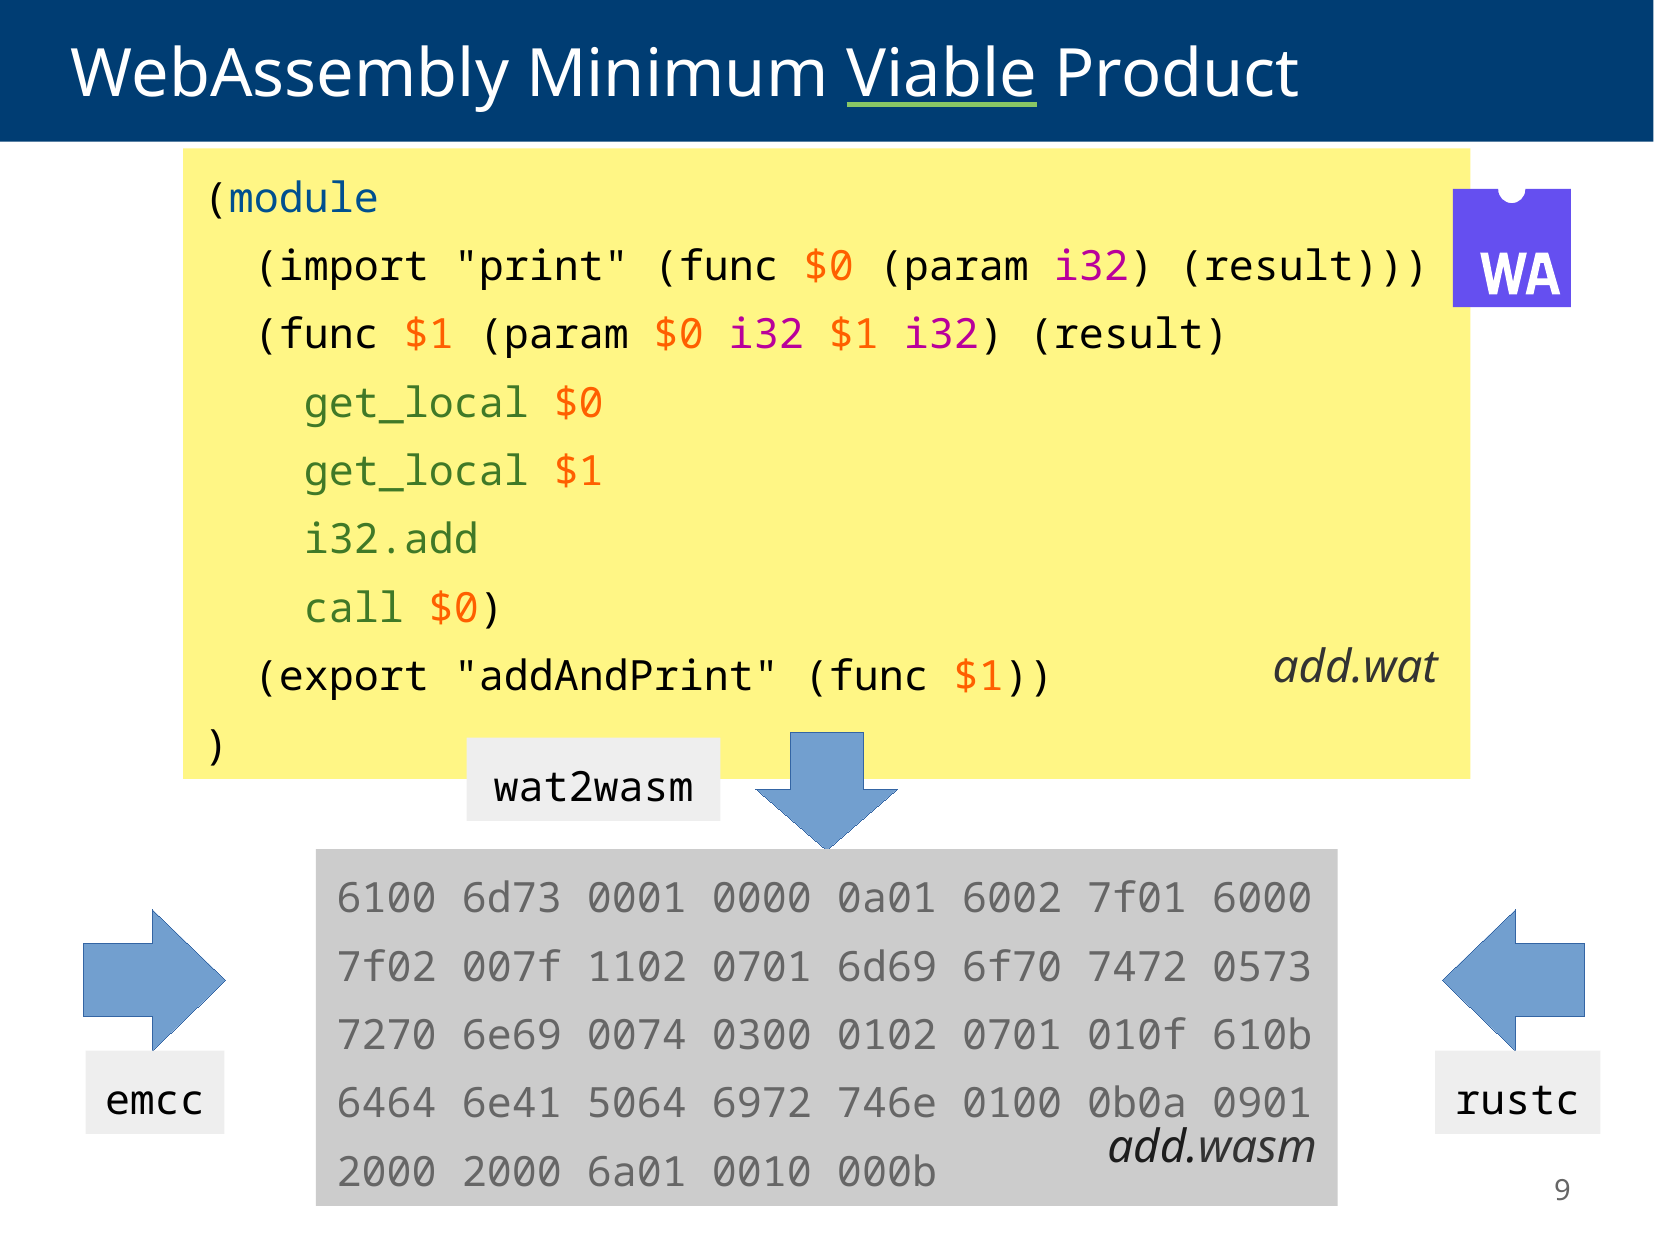

# WebAssembly Minimum Viable Product
(module
 (import "print" (func $0 (param i32) (result)))
 (func $1 (param $0 i32 $1 i32) (result)
 get_local $0
 get_local $1
 i32.add
 call $0)
 (export "addAndPrint" (func $1))
)
add.wat
wat2wasm
6100 6d73 0001 0000 0a01 6002 7f01 6000
7f02 007f 1102 0701 6d69 6f70 7472 0573
7270 6e69 0074 0300 0102 0701 010f 610b
6464 6e41 5064 6972 746e 0100 0b0a 0901
2000 2000 6a01 0010 000b
emcc
rustc
add.wasm
9